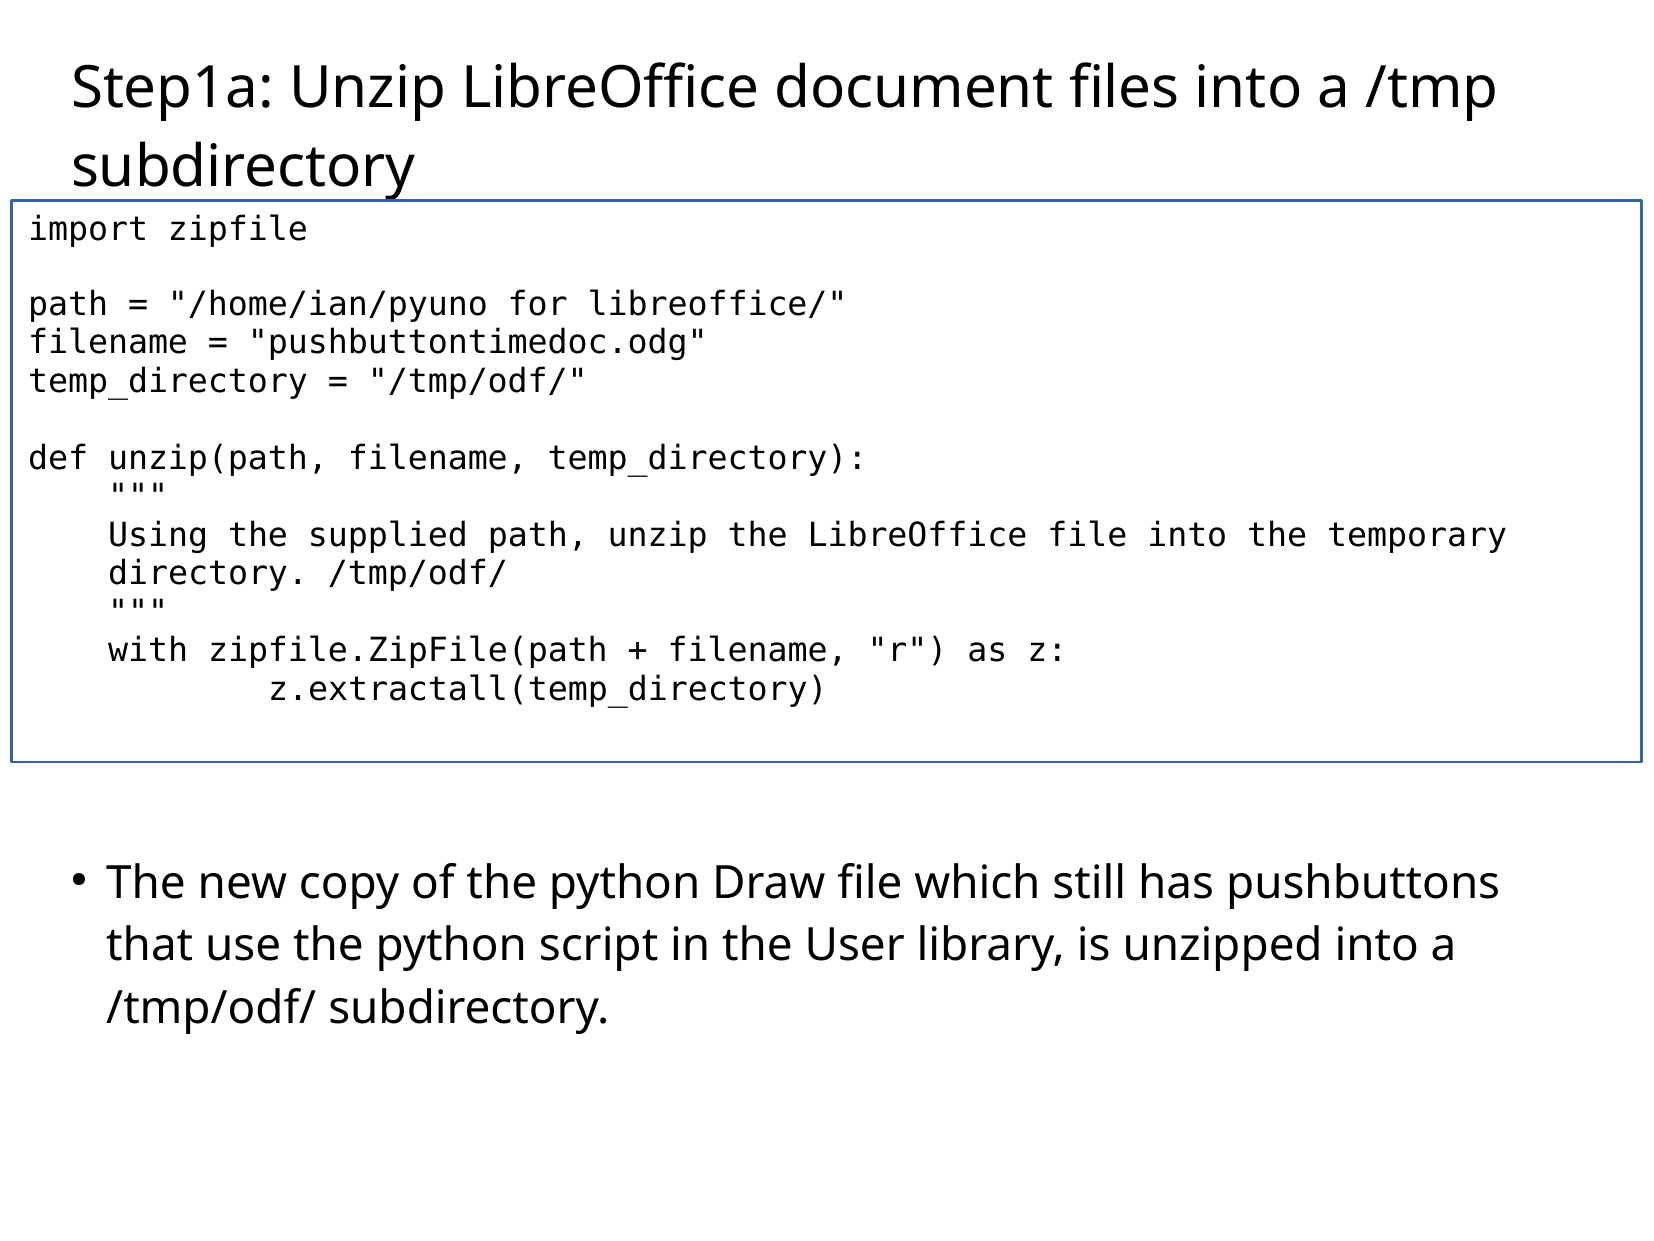

# Step1a: Unzip LibreOffice document files into a /tmp subdirectory
import zipfile
path = "/home/ian/pyuno for libreoffice/"
filename = "pushbuttontimedoc.odg"
temp_directory = "/tmp/odf/"
def unzip(path, filename, temp_directory):
 """
 Using the supplied path, unzip the LibreOffice file into the temporary
 directory. /tmp/odf/
 """
 with zipfile.ZipFile(path + filename, "r") as z:
 z.extractall(temp_directory)
The new copy of the python Draw file which still has pushbuttons that use the python script in the User library, is unzipped into a /tmp/odf/ subdirectory.